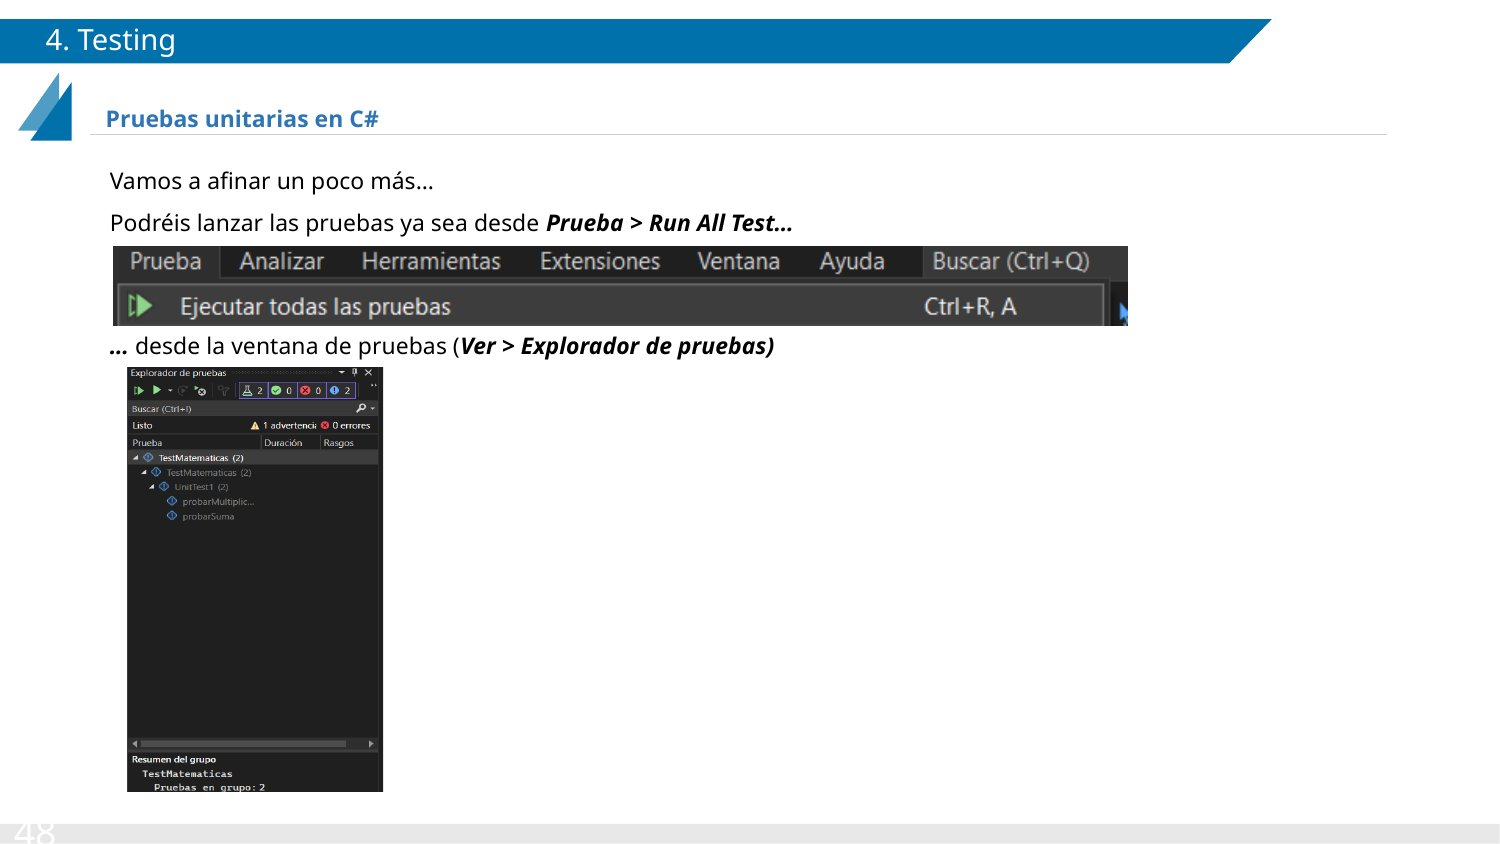

# 4. Testing
Pruebas unitarias en C#
Vamos a afinar un poco más…
Podréis lanzar las pruebas ya sea desde Prueba > Run All Test…
… desde la ventana de pruebas (Ver > Explorador de pruebas)